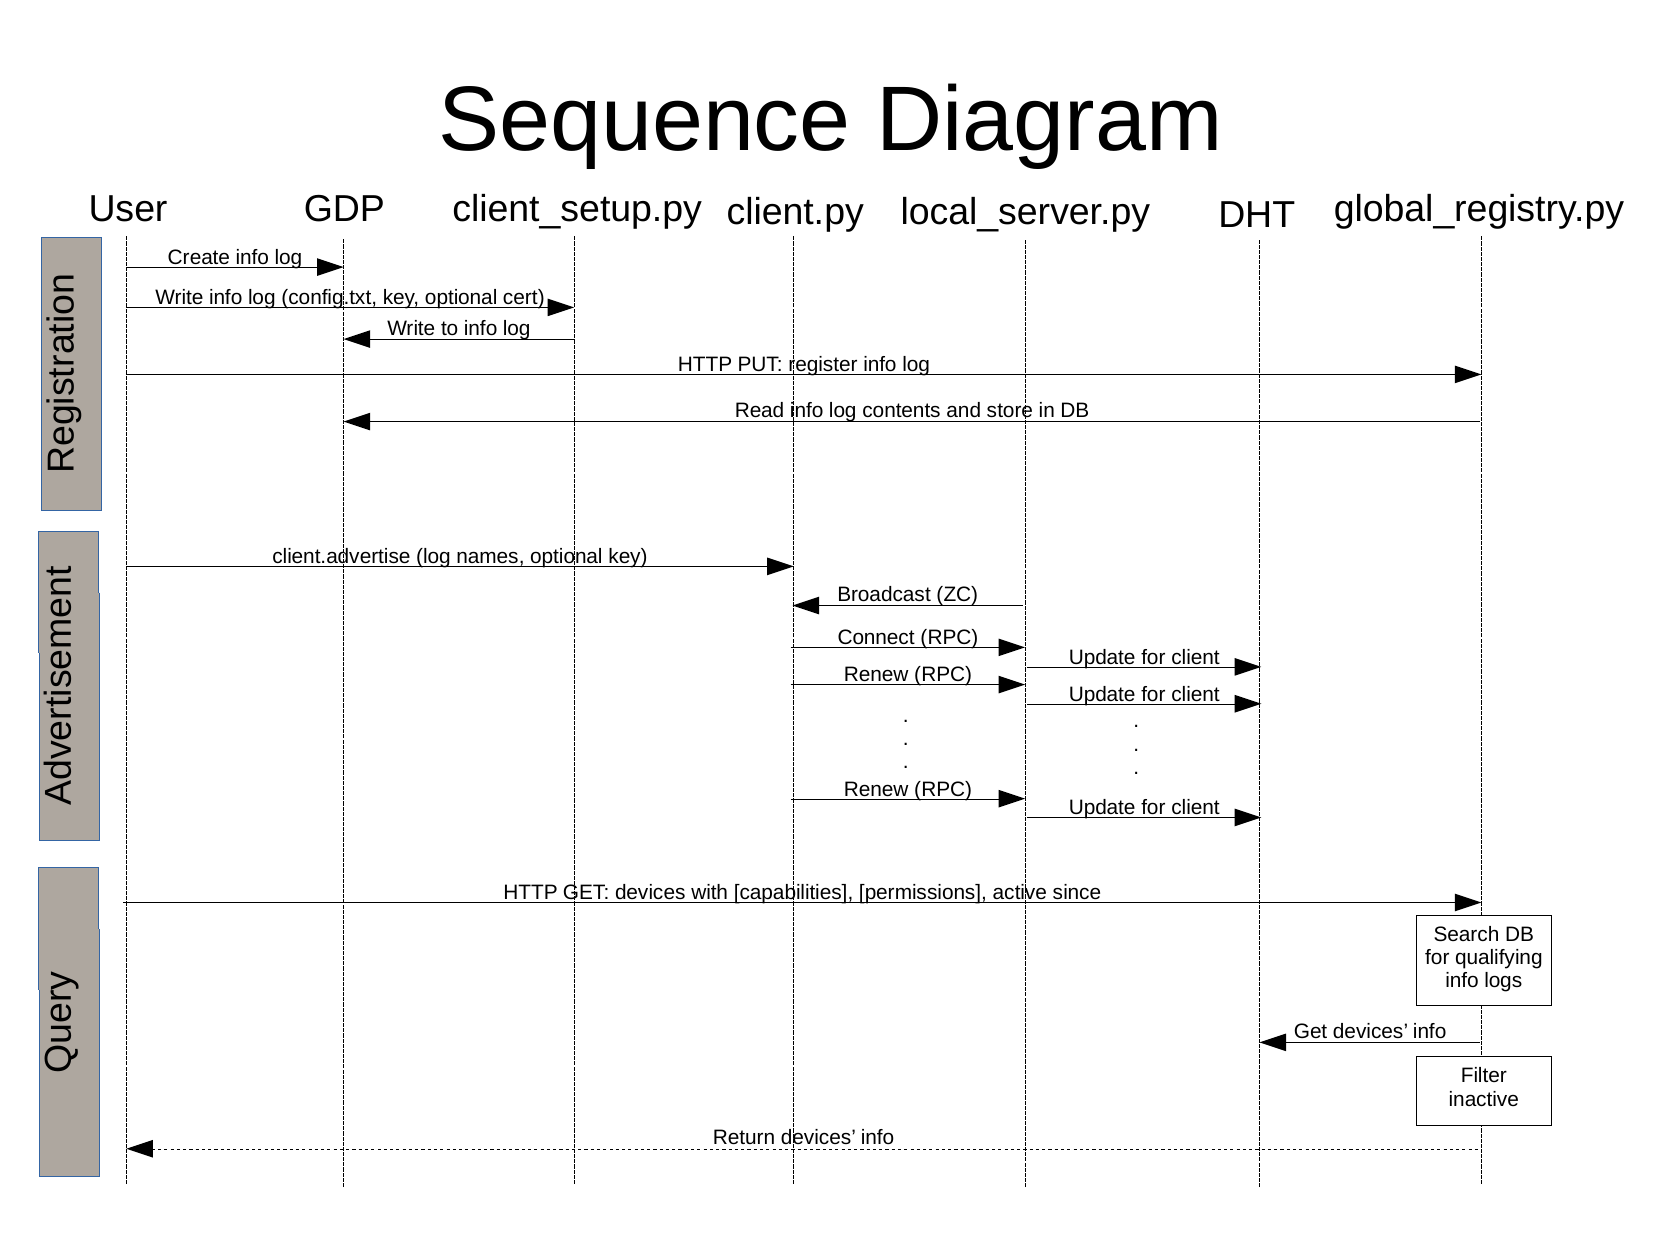

# Sequence Diagram
GDP
client_setup.py
global_registry.py
User
client.py
local_server.py
DHT
Create info log
Write info log (config.txt, key, optional cert)
Write to info log
Registration
HTTP PUT: register info log
Read info log contents and store in DB
client.advertise (log names, optional key)
Broadcast (ZC)
Connect (RPC)
Advertisement
Update for client
Renew (RPC)
...
...
Update for client
Renew (RPC)
Update for client
HTTP GET: devices with [capabilities], [permissions], active since
Search DB
for qualifying
info logs
Query
Get devices’ info
Filter
inactive
Return devices’ info